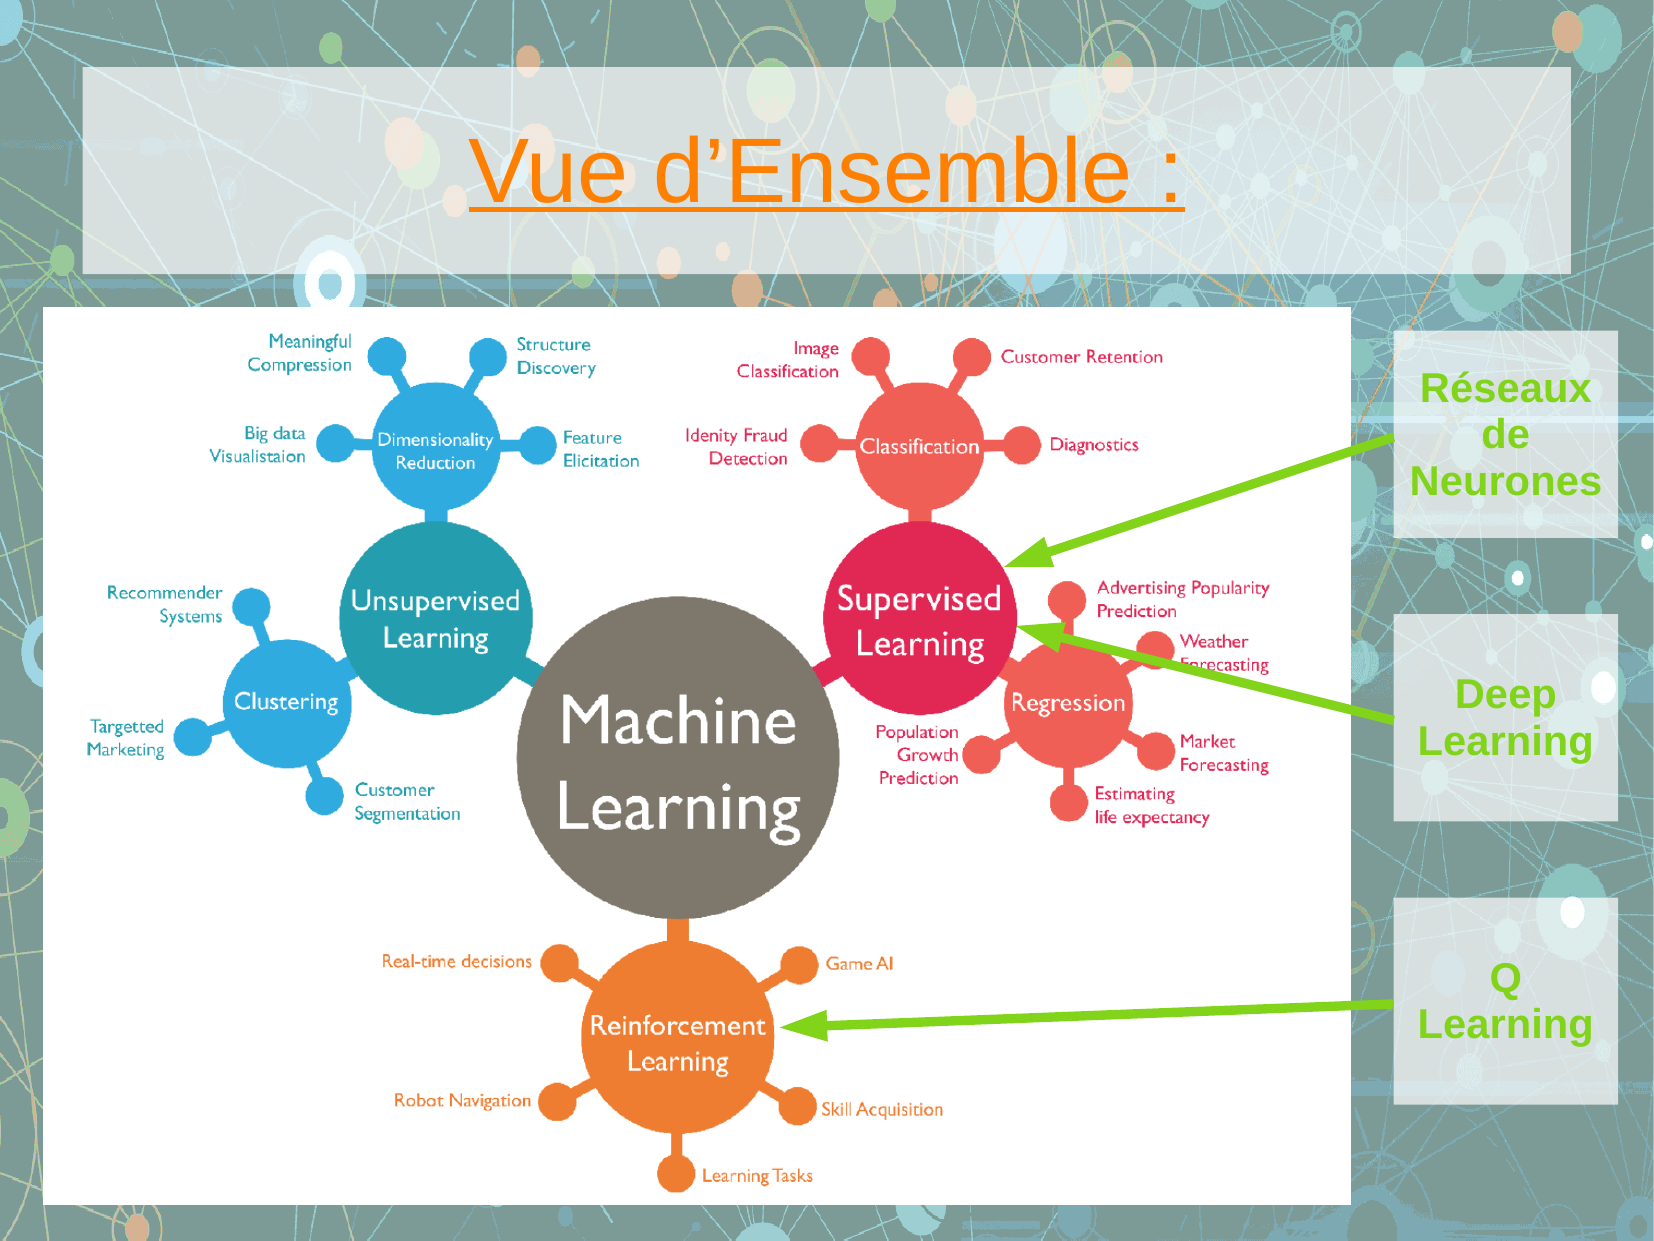

# Vue d’Ensemble :
Réseaux de Neurones
Deep
Learning
Q
Learning